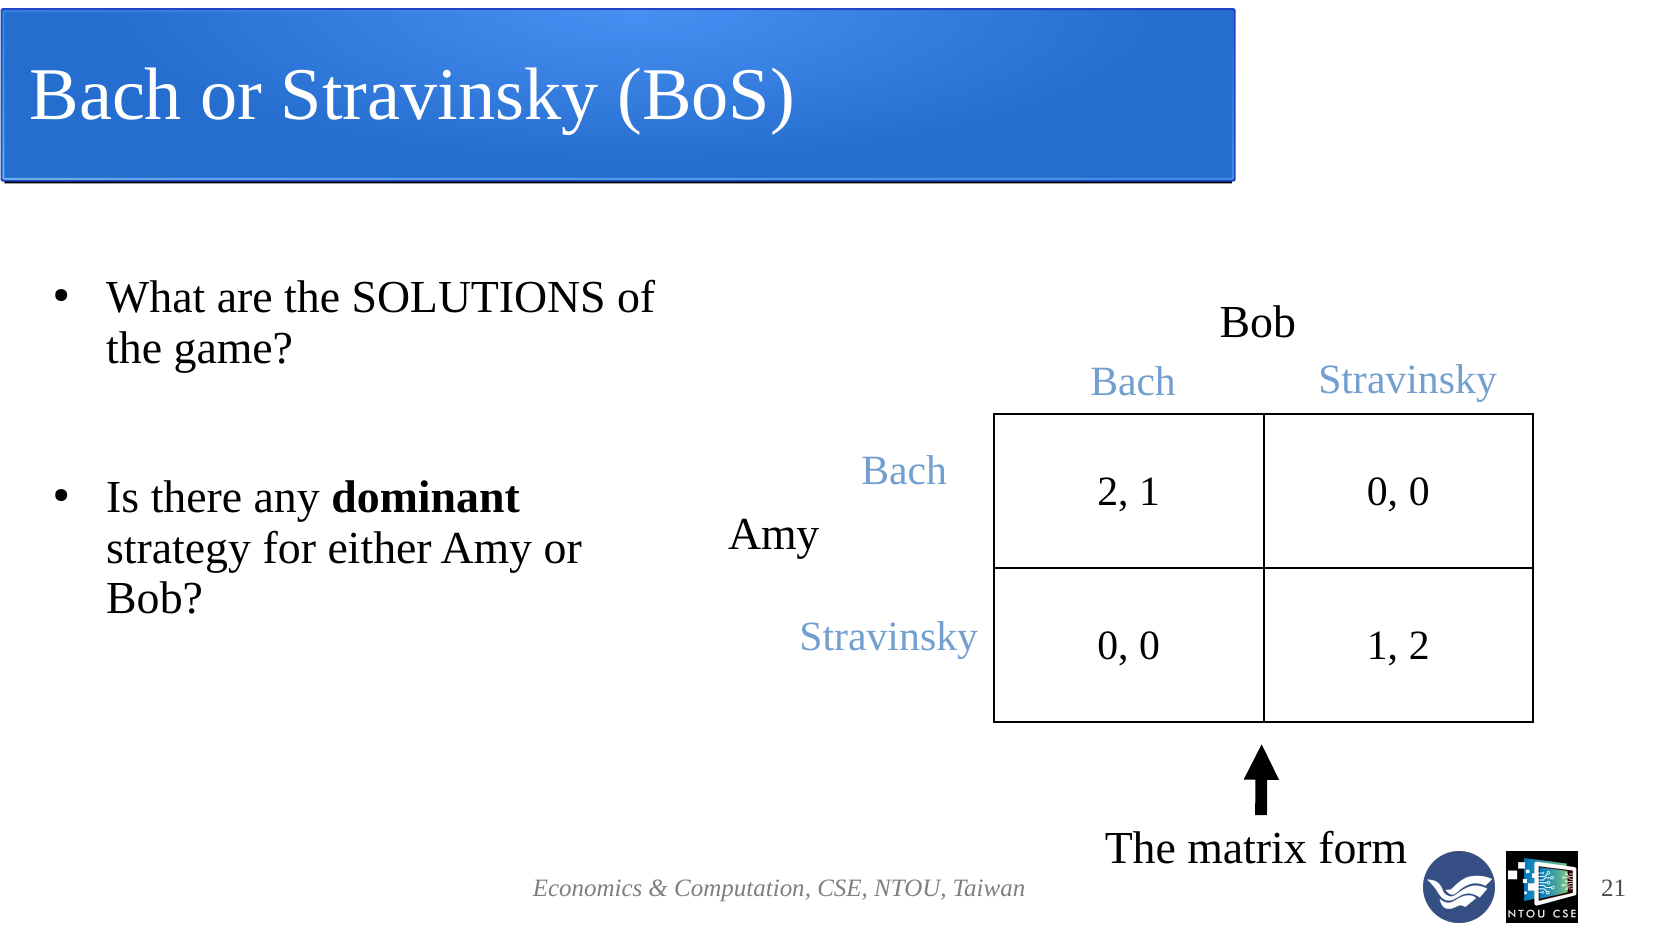

# Bach or Stravinsky (BoS)
What are the SOLUTIONS of the game?
Is there any dominant strategy for either Amy or Bob?
Bob
Stravinsky
Bach
| 2, 1 | 0, 0 |
| --- | --- |
| 0, 0 | 1, 2 |
Bach
Amy
Stravinsky
The matrix form
Economics & Computation, CSE, NTOU, Taiwan
21